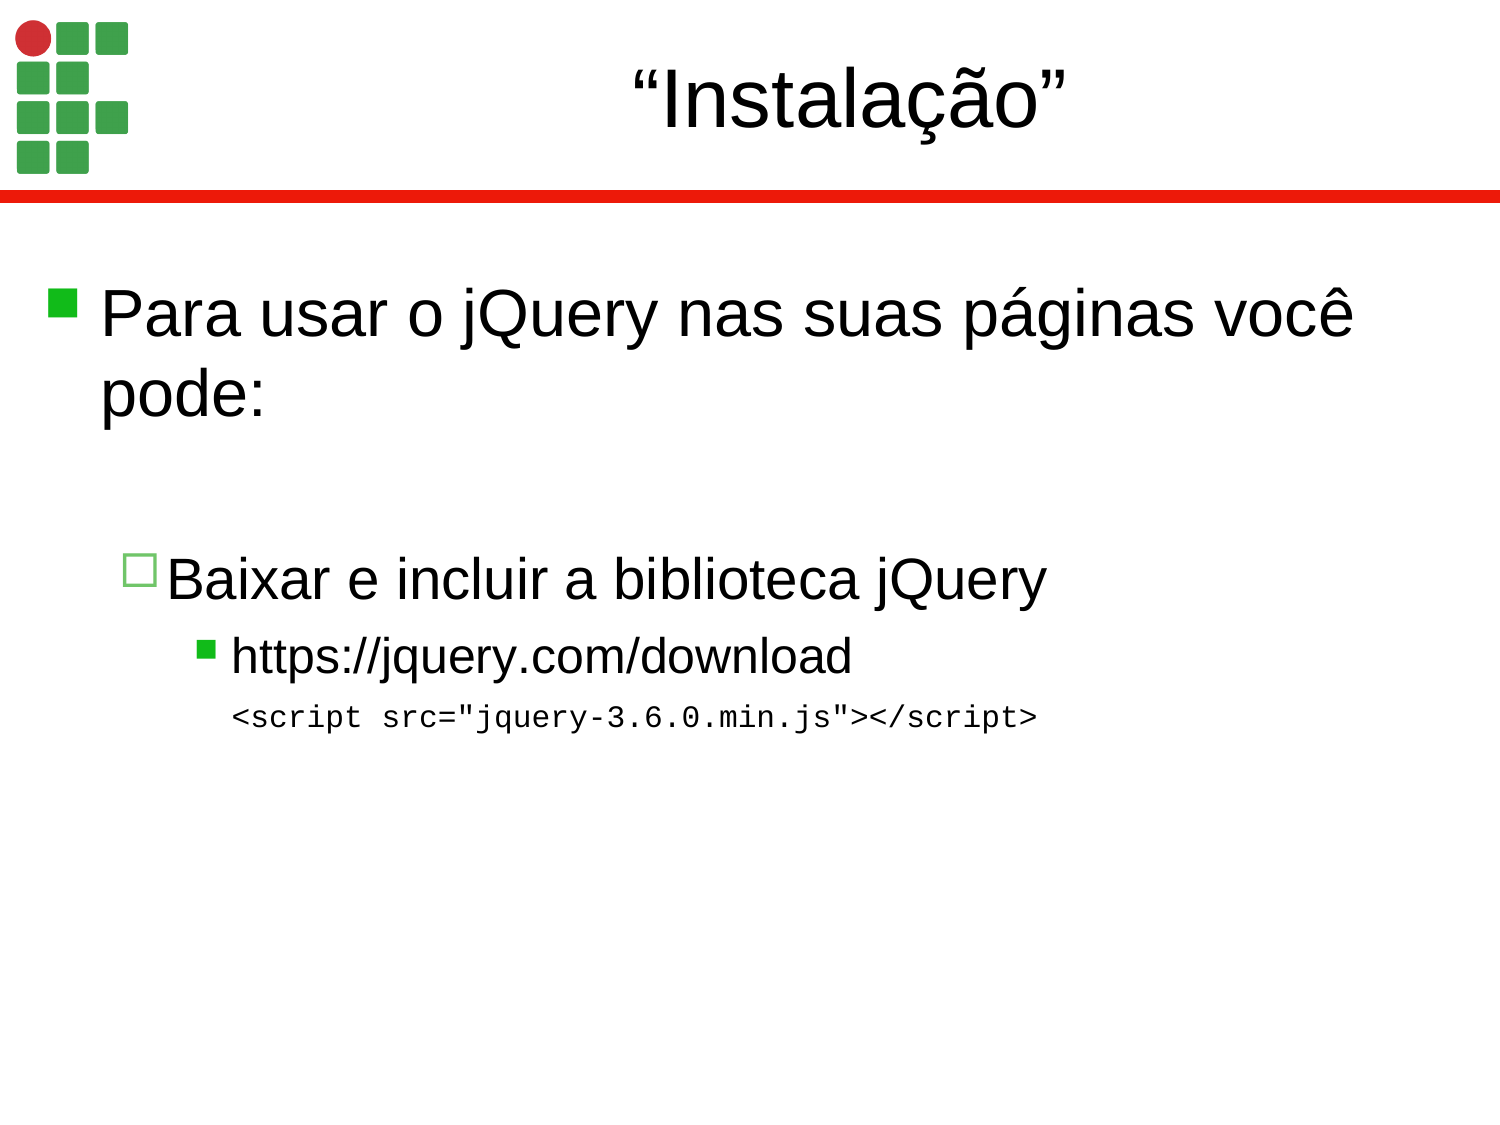

# “Instalação”
Para usar o jQuery nas suas páginas você pode:
Baixar e incluir a biblioteca jQuery
https://jquery.com/download
<script src="jquery-3.6.0.min.js"></script>